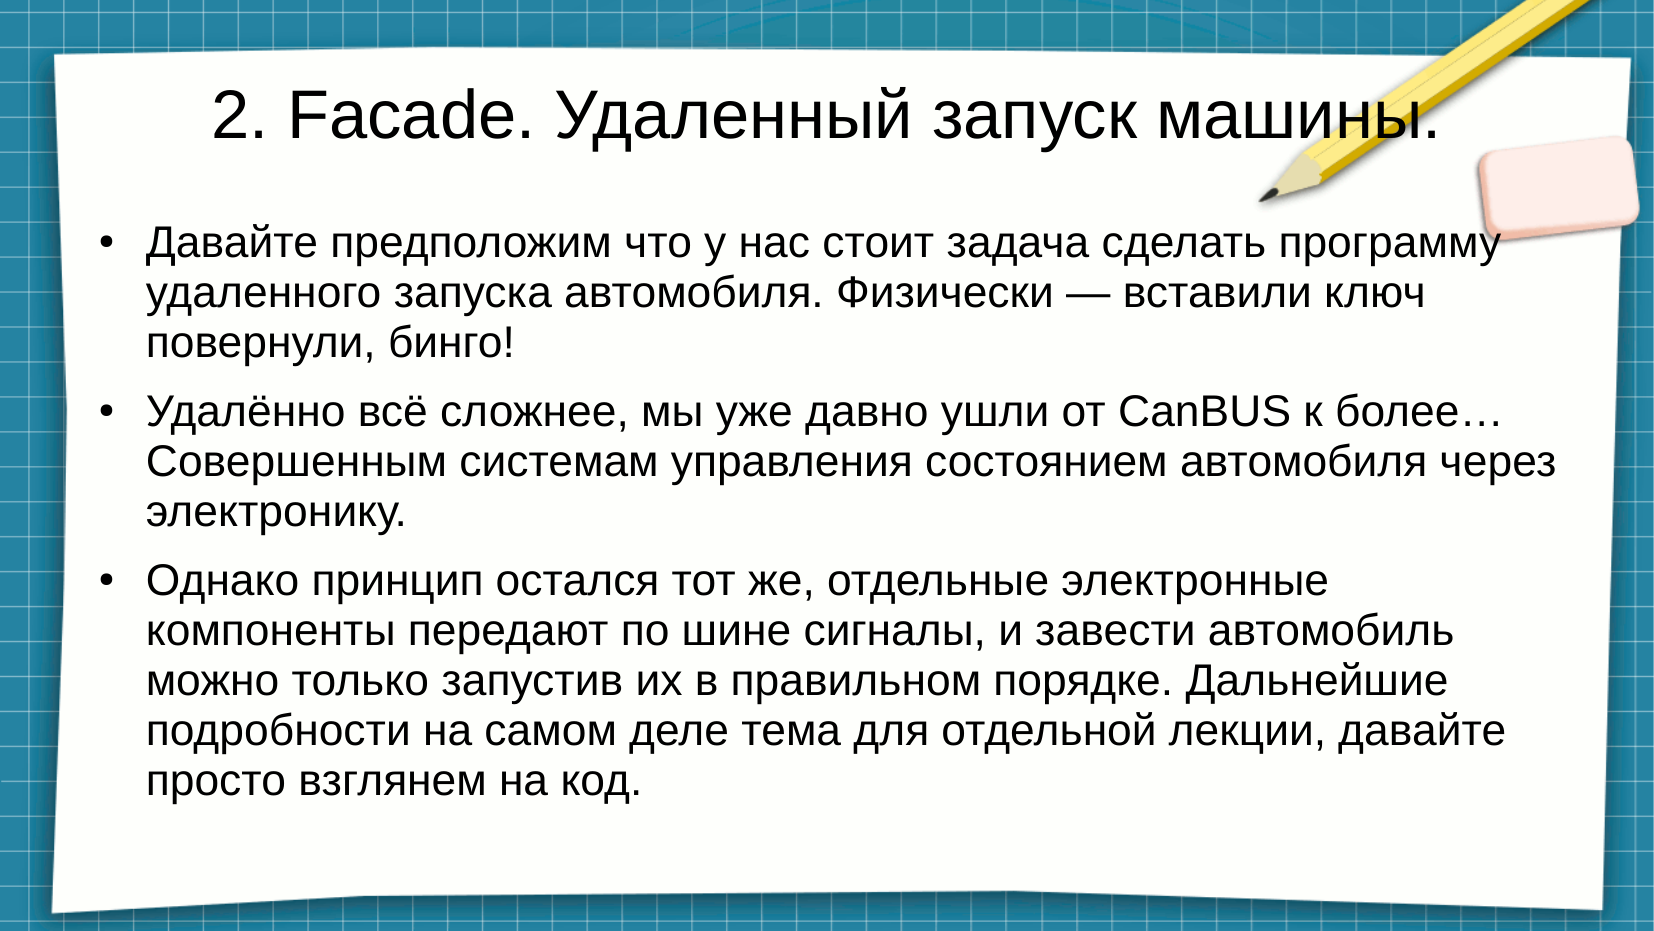

# 2. Facade. Удаленный запуск машины.
Давайте предположим что у нас стоит задача сделать программу удаленного запуска автомобиля. Физически — вставили ключ повернули, бинго!
Удалённо всё сложнее, мы уже давно ушли от CanBUS к более… Совершенным системам управления состоянием автомобиля через электронику.
Однако принцип остался тот же, отдельные электронные компоненты передают по шине сигналы, и завести автомобиль можно только запустив их в правильном порядке. Дальнейшие подробности на самом деле тема для отдельной лекции, давайте просто взглянем на код.